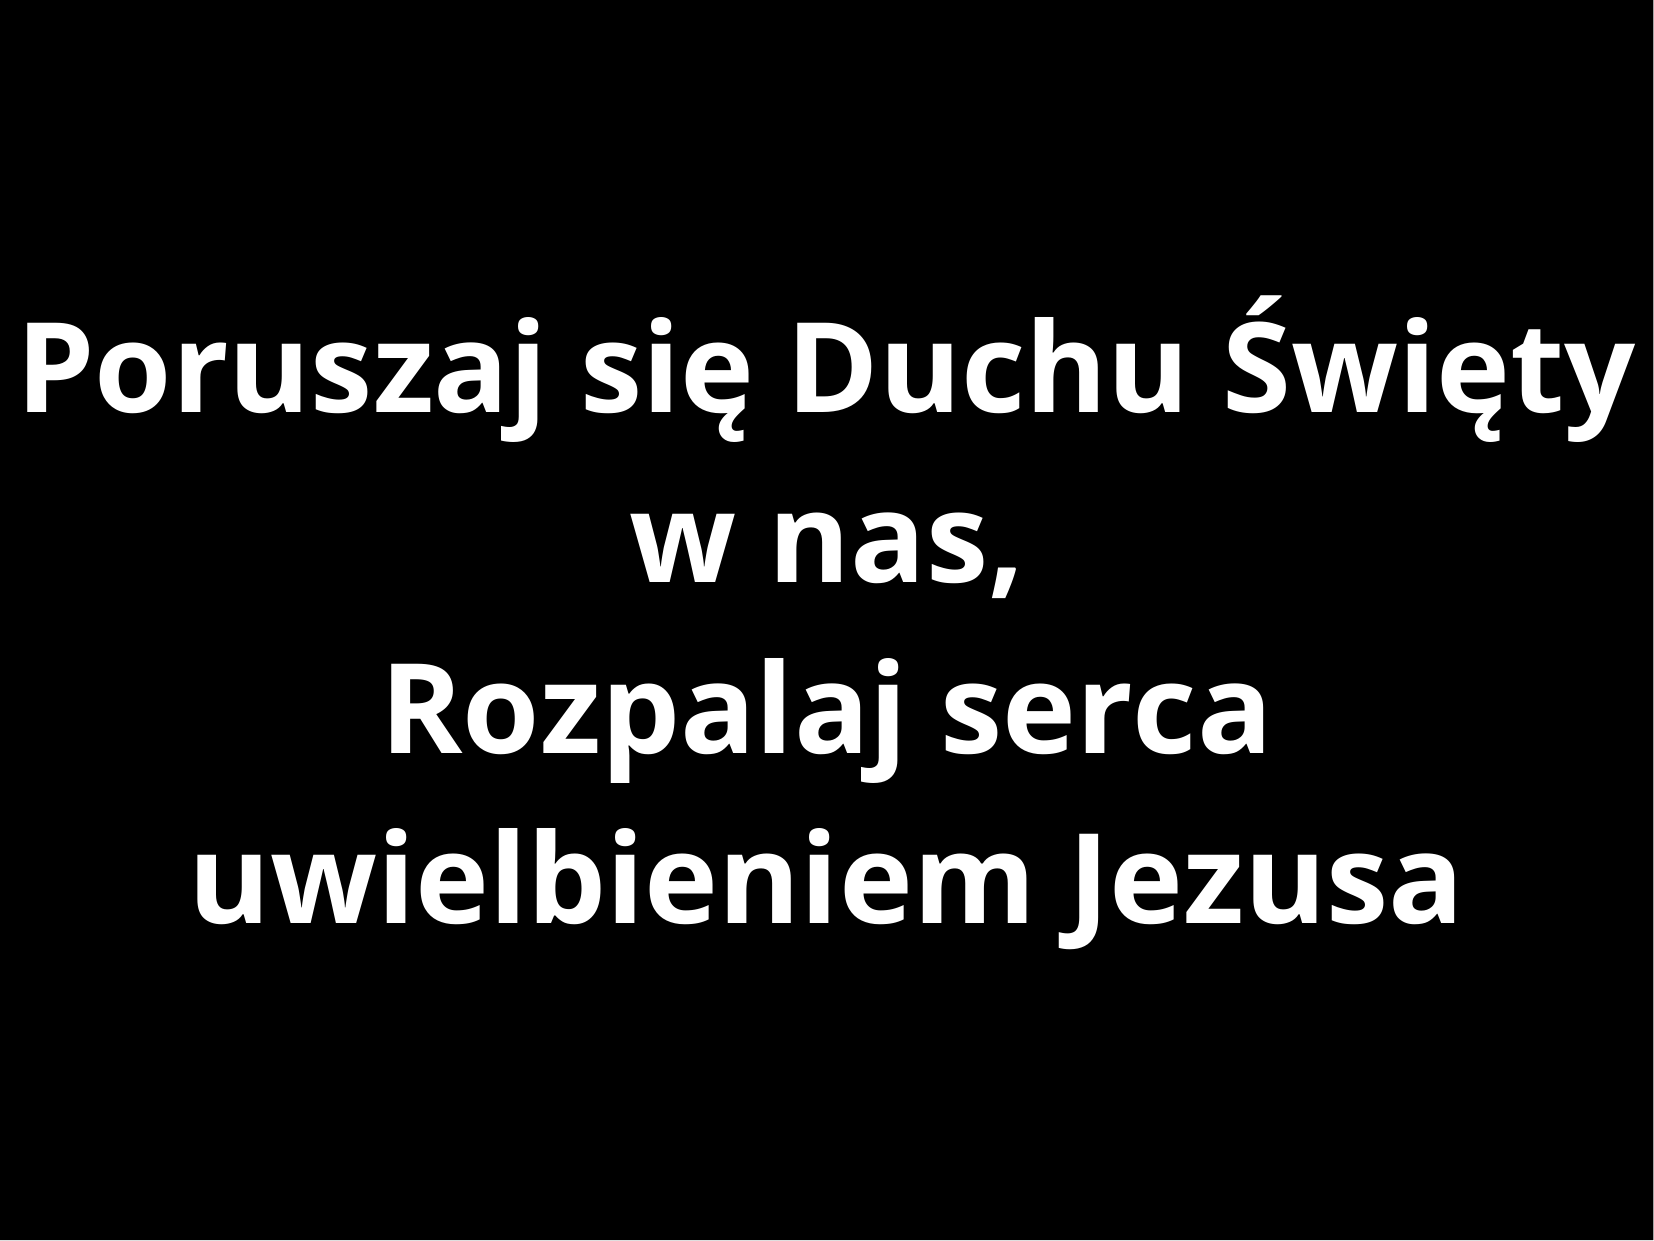

# Poruszaj się Duchu Święty w nas, Rozpalaj serca uwielbieniem Jezusa